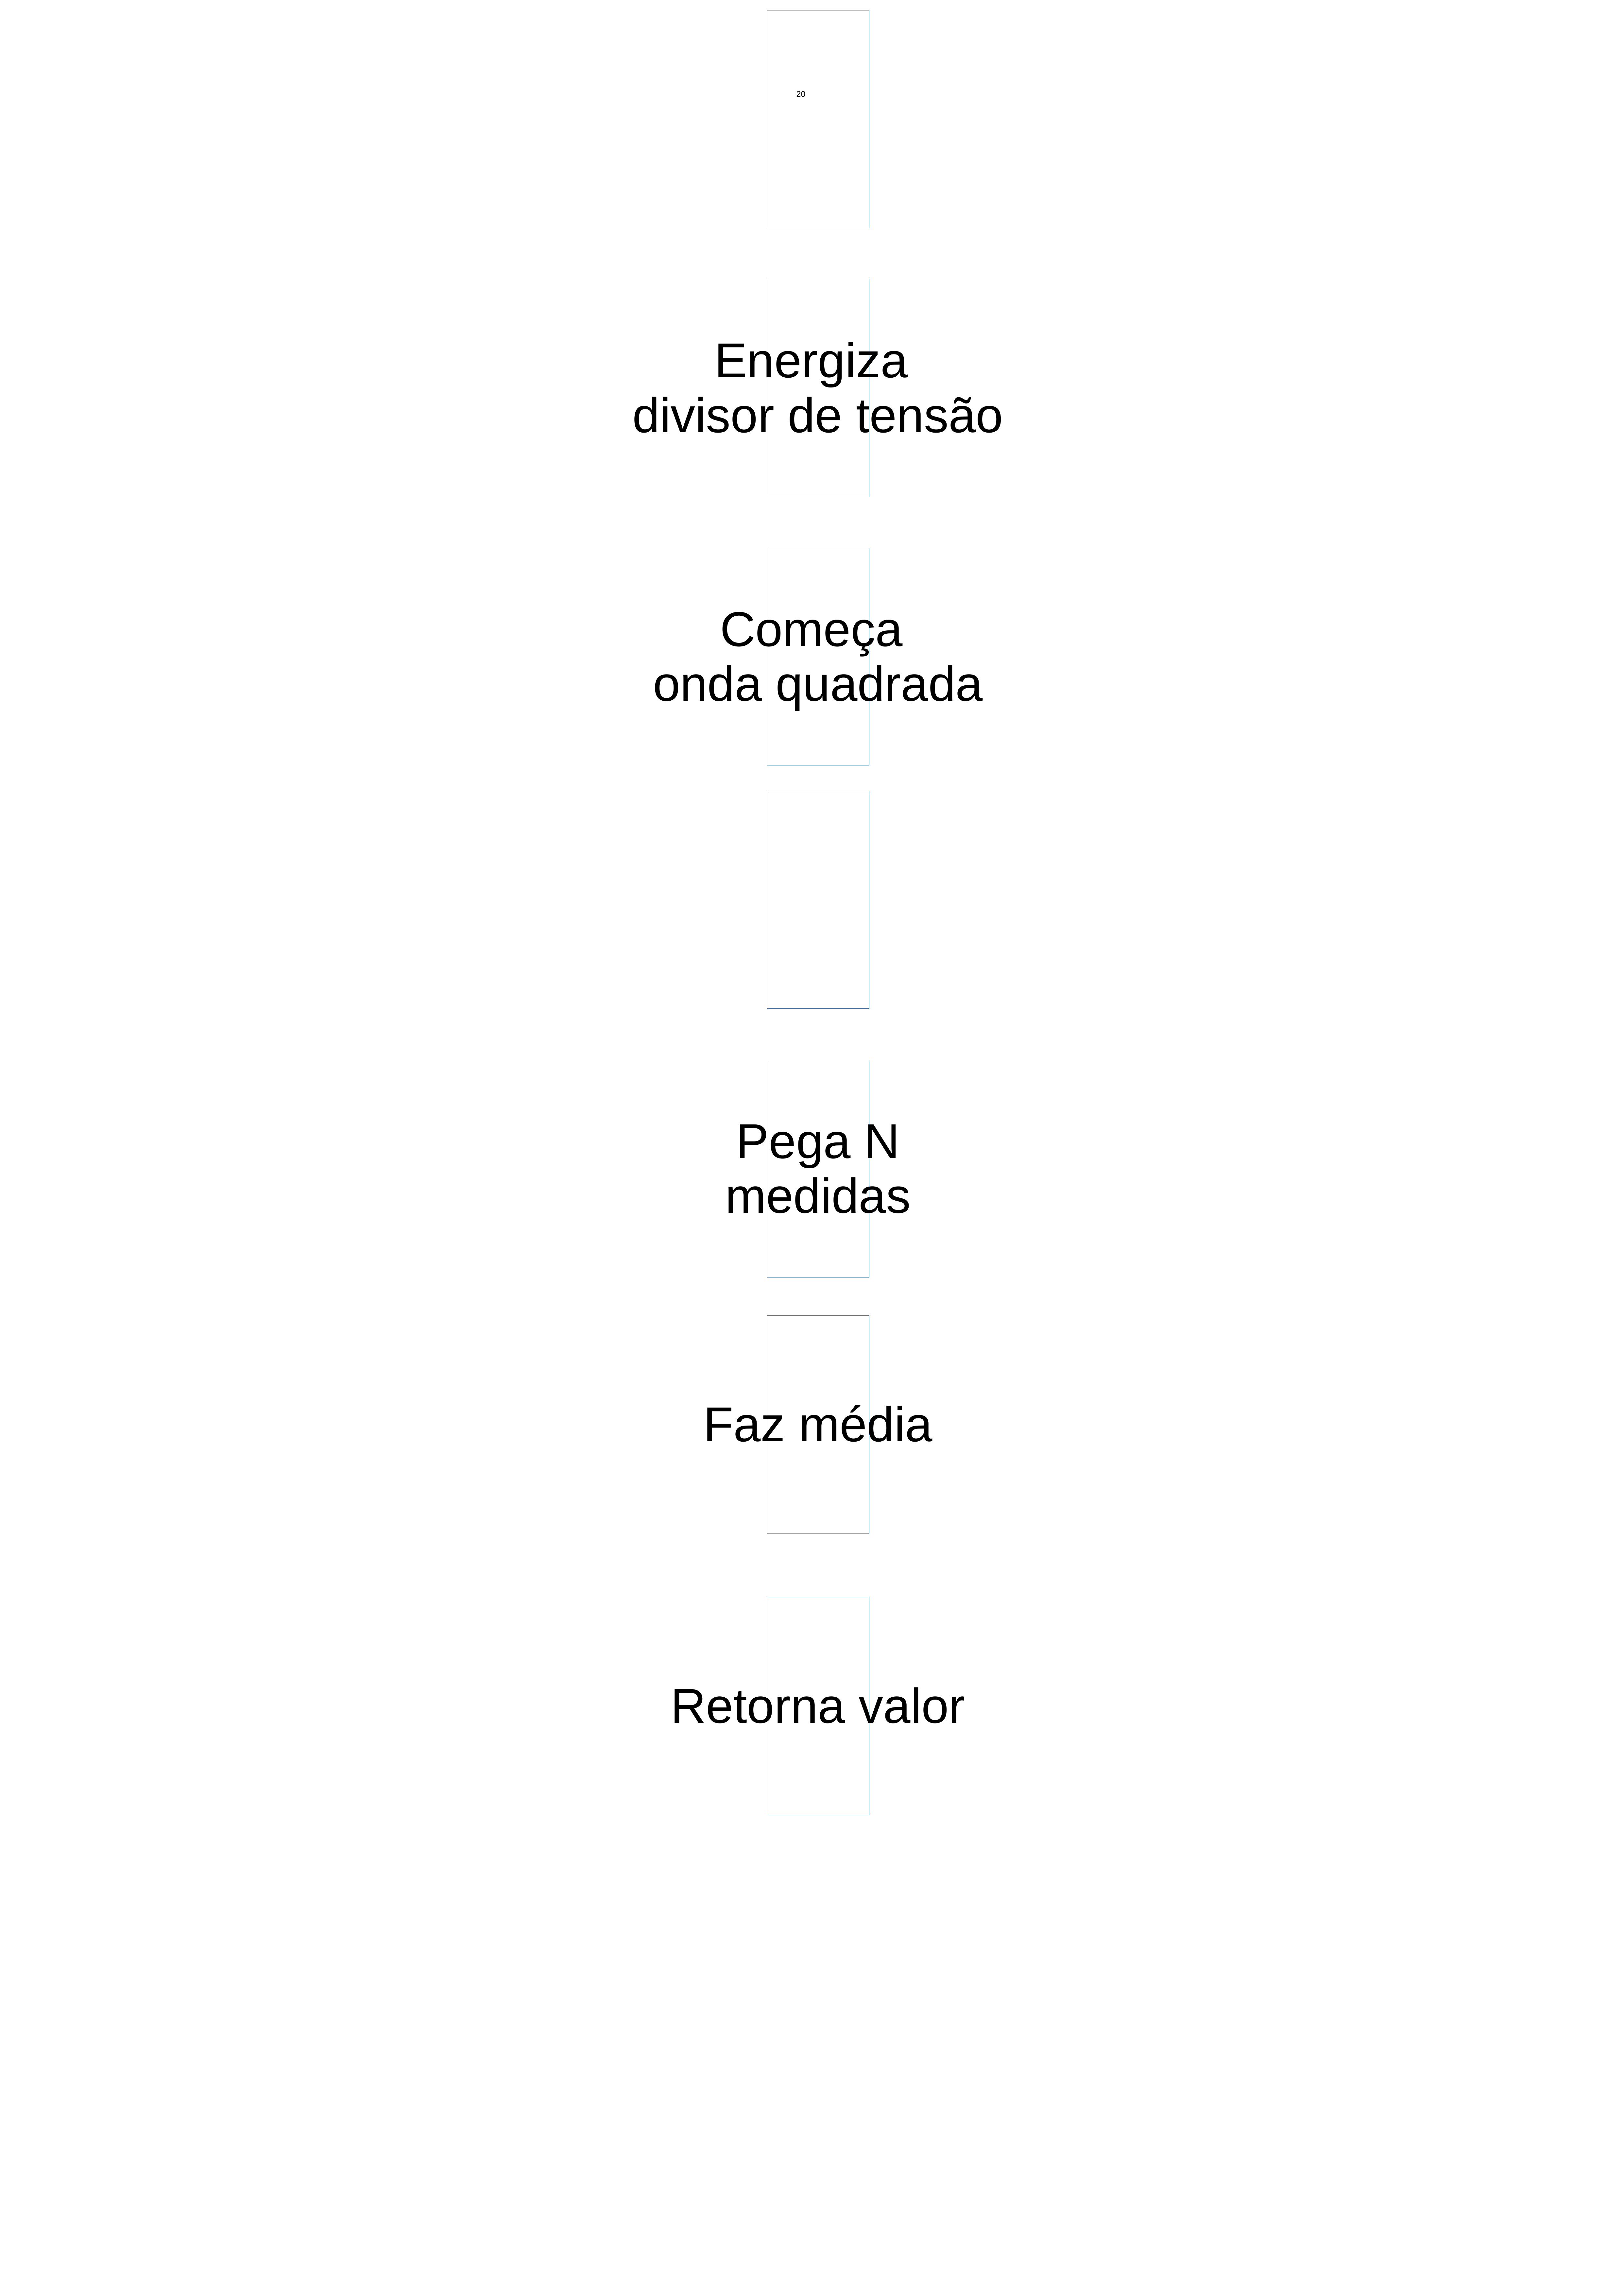

20
Energiza
divisor de tensão
Começa
onda quadrada
Pega N
medidas
Faz média
Retorna valor